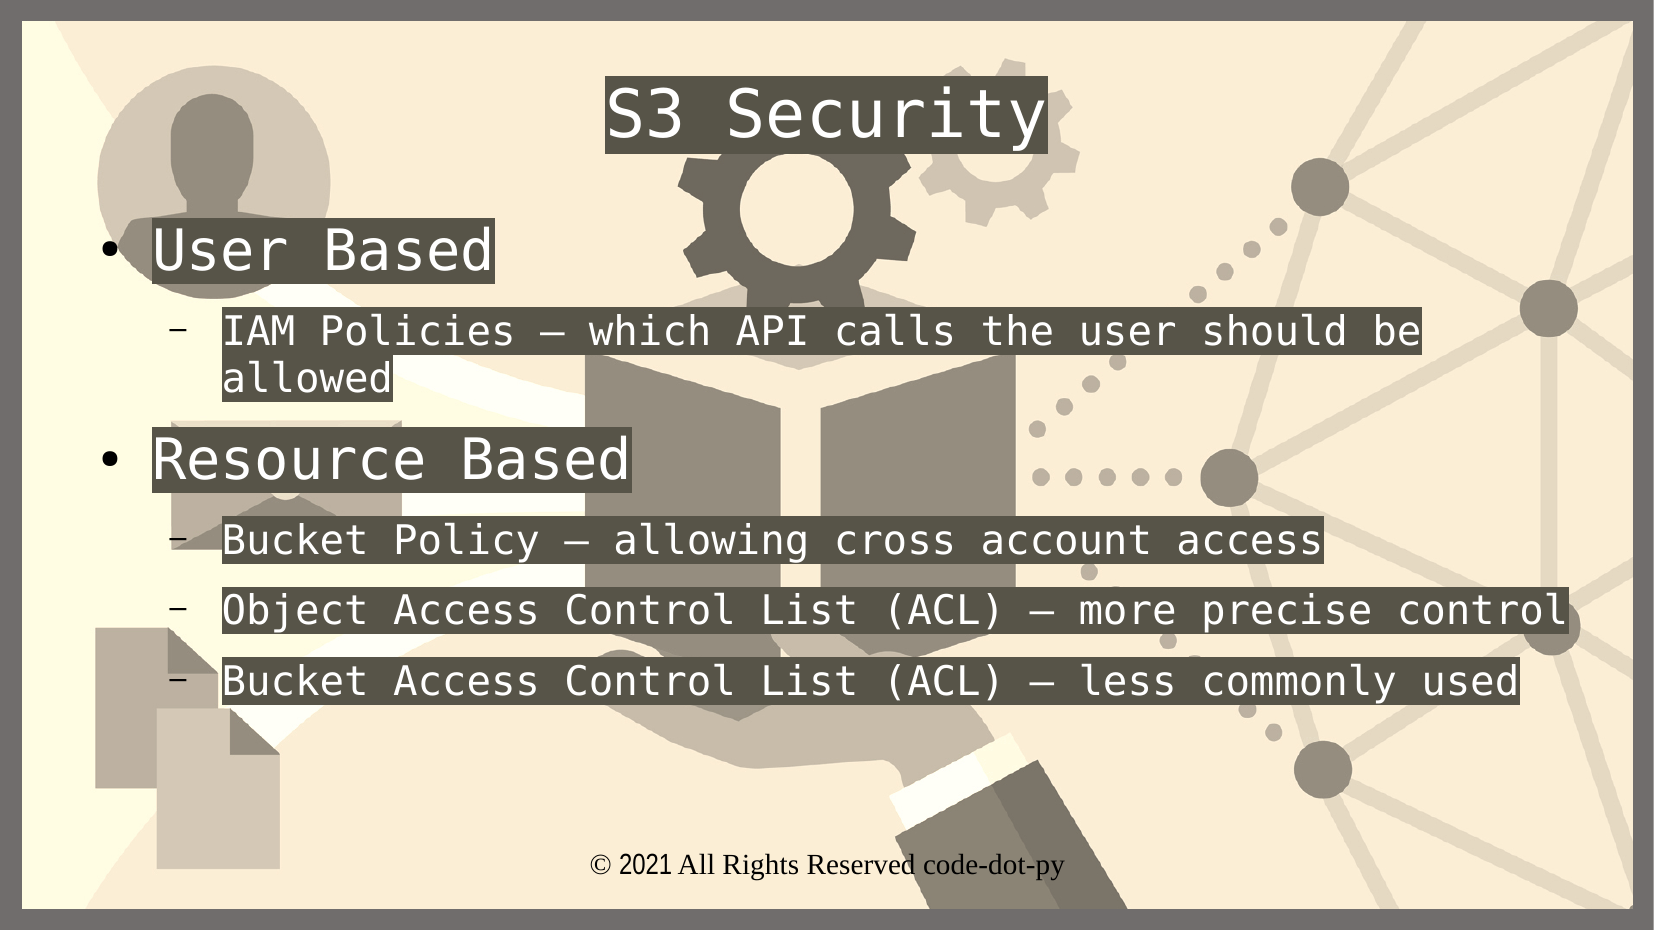

# S3 Security
User Based
IAM Policies – which API calls the user should be allowed
Resource Based
Bucket Policy – allowing cross account access
Object Access Control List (ACL) – more precise control
Bucket Access Control List (ACL) – less commonly used